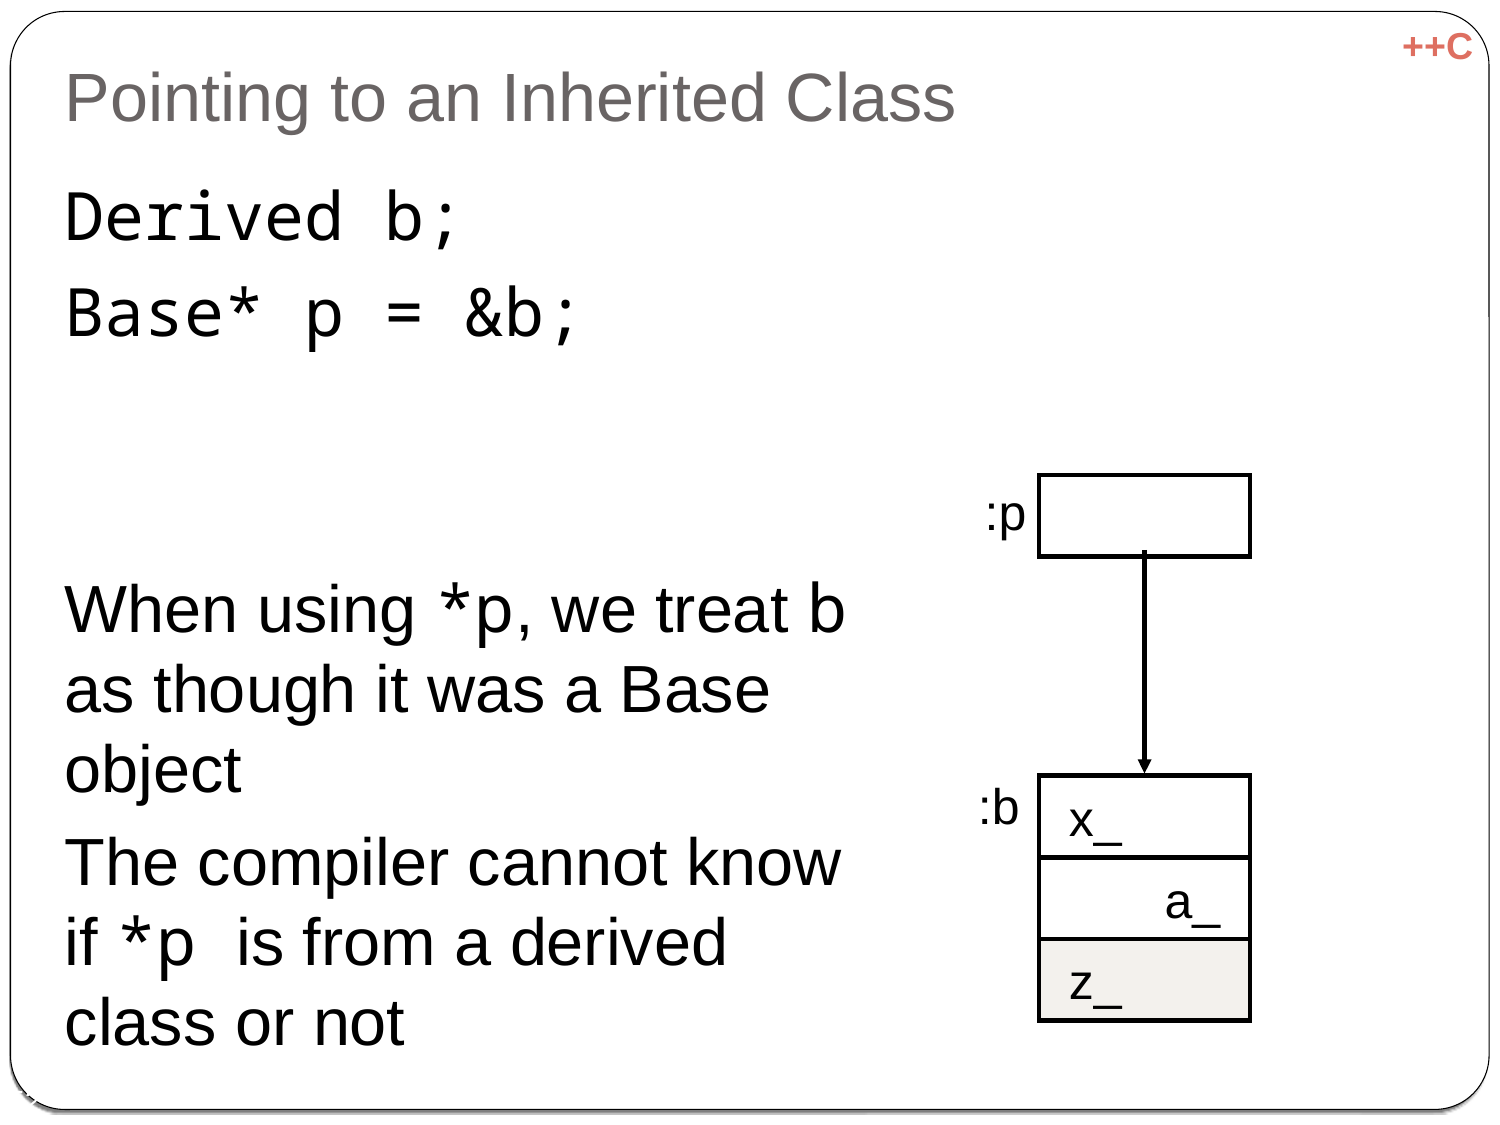

# Pointing to an Inherited Class
Derived b;
Base* p = &b;
When using *p, we treat b as though it was a Base object
The compiler cannot know if *p is from a derived class or not
p:
b:
_x
_a
_z